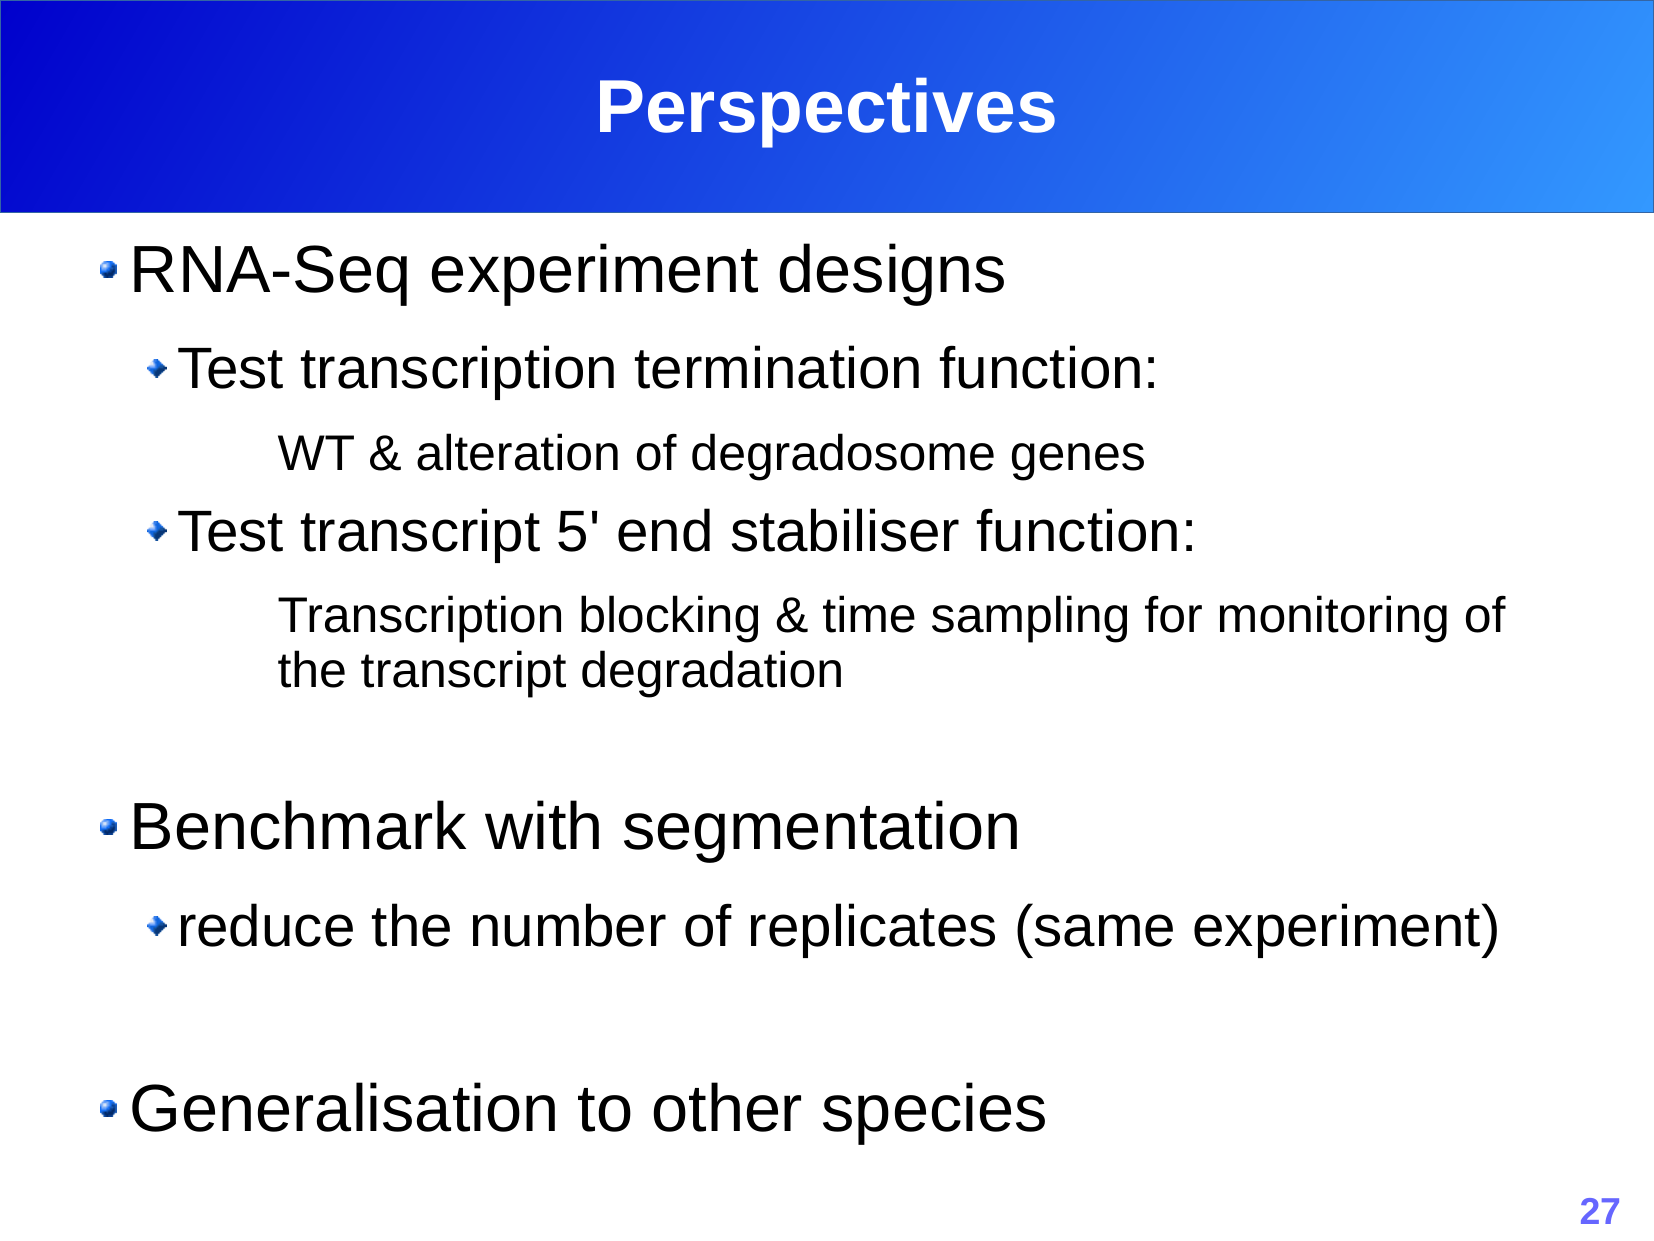

# Perspectives
RNA-Seq experiment designs
Test transcription termination function:
WT & alteration of degradosome genes
Test transcript 5' end stabiliser function:
Transcription blocking & time sampling for monitoring of the transcript degradation
Benchmark with segmentation
reduce the number of replicates (same experiment)
Generalisation to other species
27